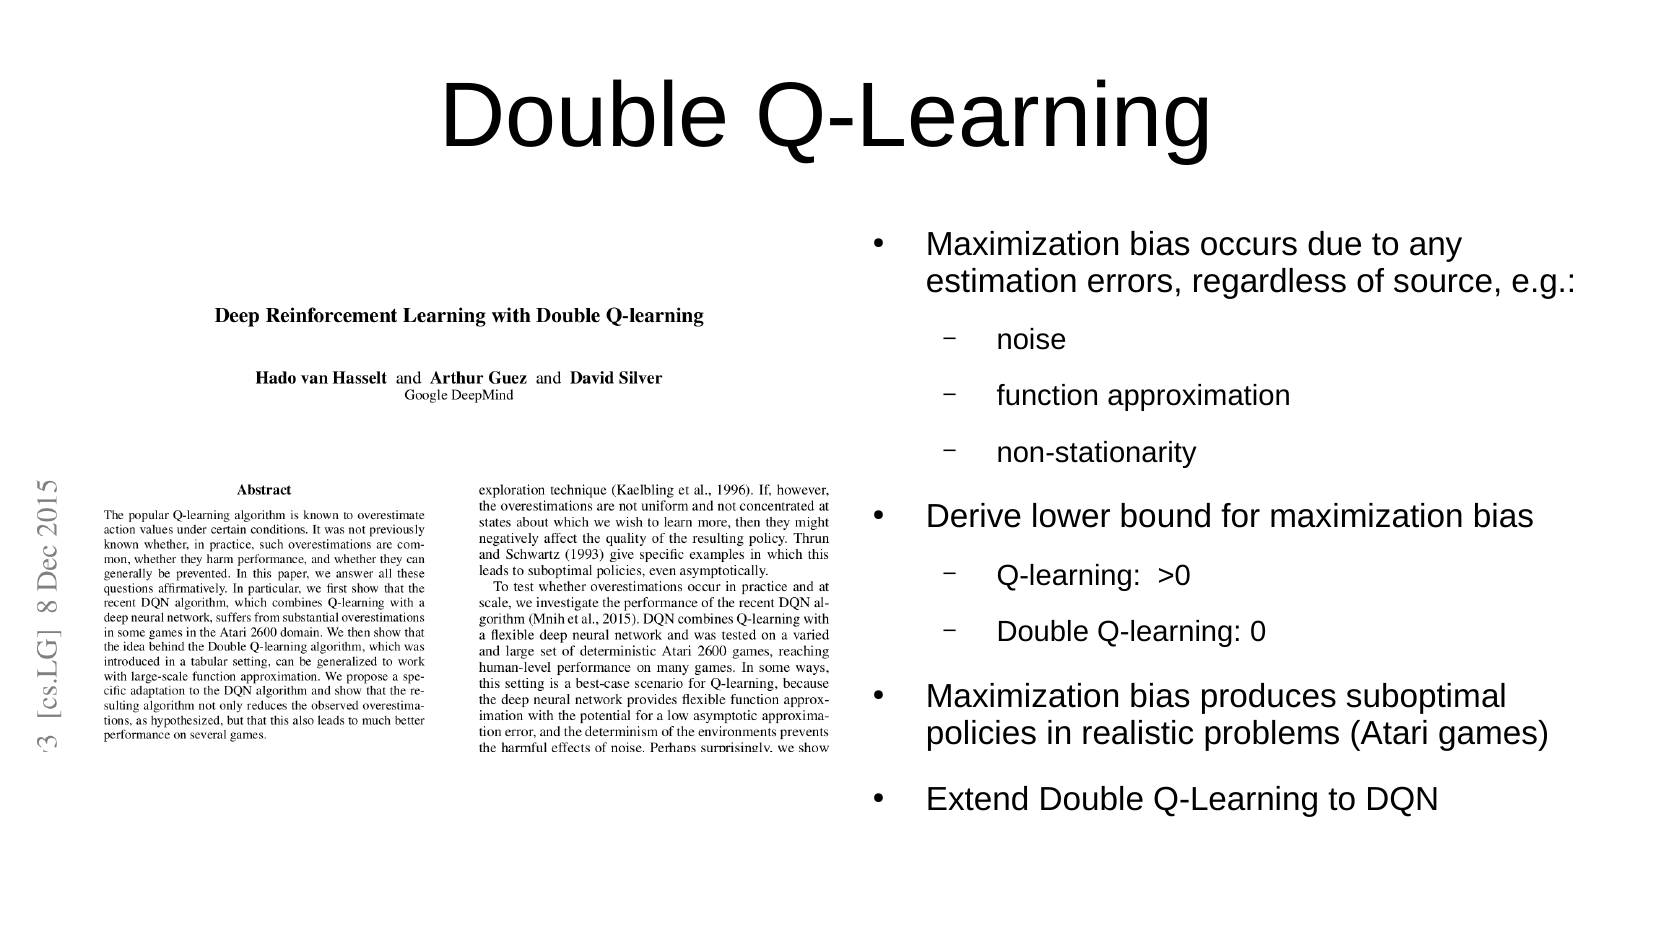

# Double Q-Learning
Maximization bias occurs due to any estimation errors, regardless of source, e.g.:
noise
function approximation
non-stationarity
Derive lower bound for maximization bias
Q-learning: >0
Double Q-learning: 0
Maximization bias produces suboptimal policies in realistic problems (Atari games)
Extend Double Q-Learning to DQN